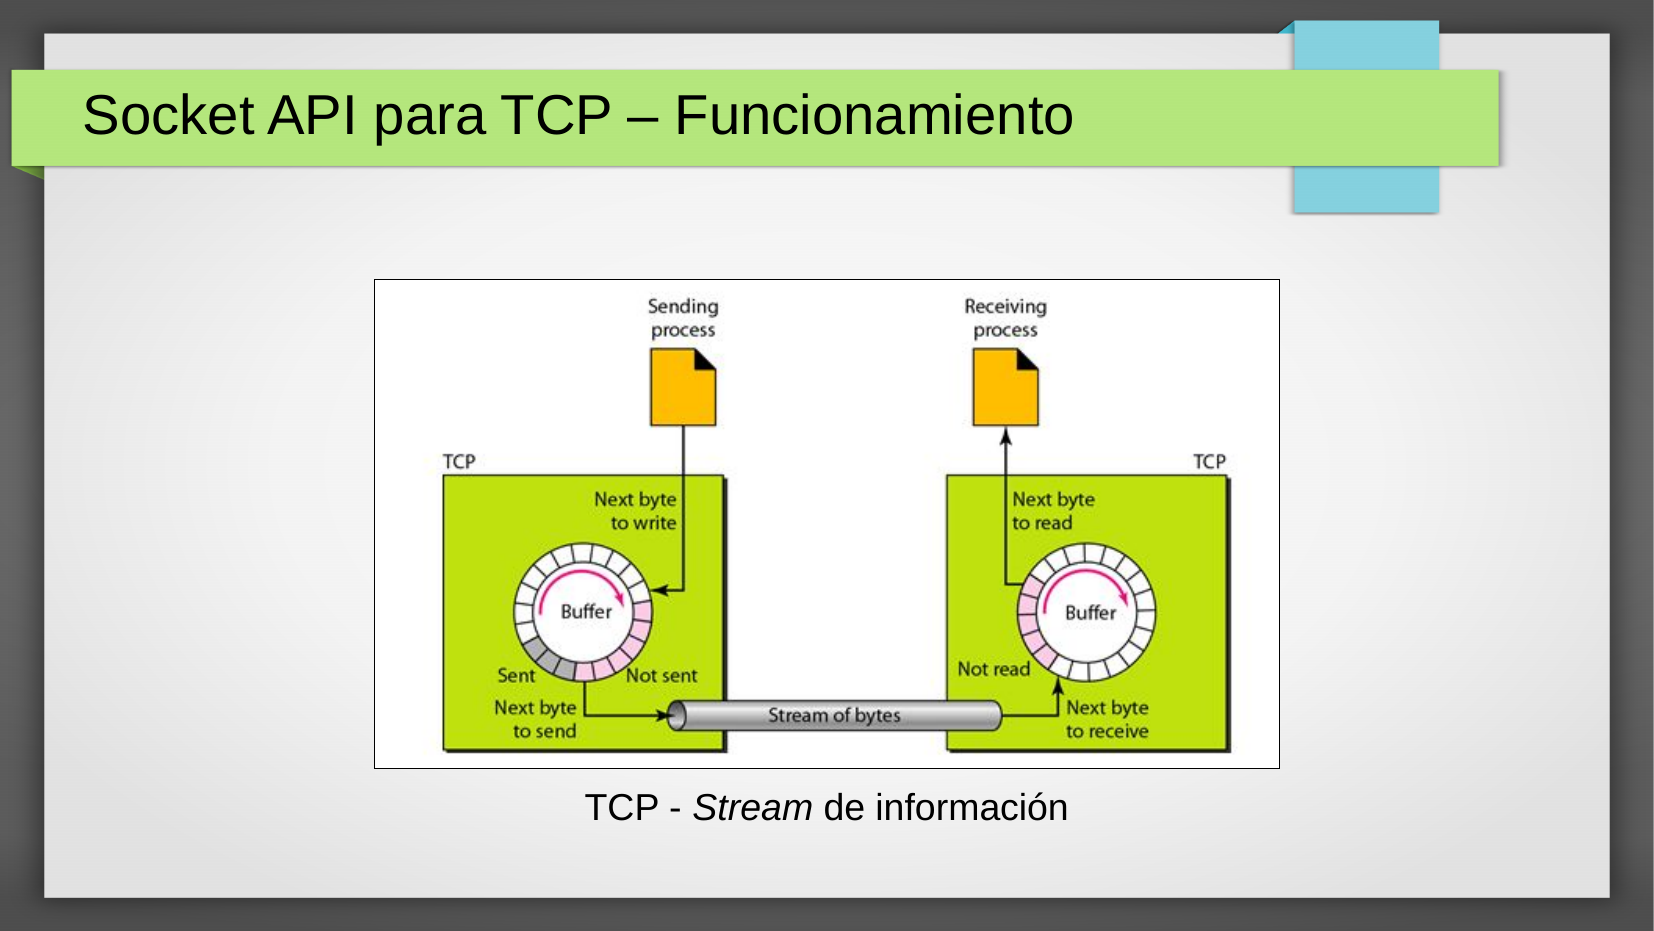

# Socket API para TCP – Funcionamiento
TCP - Stream de información